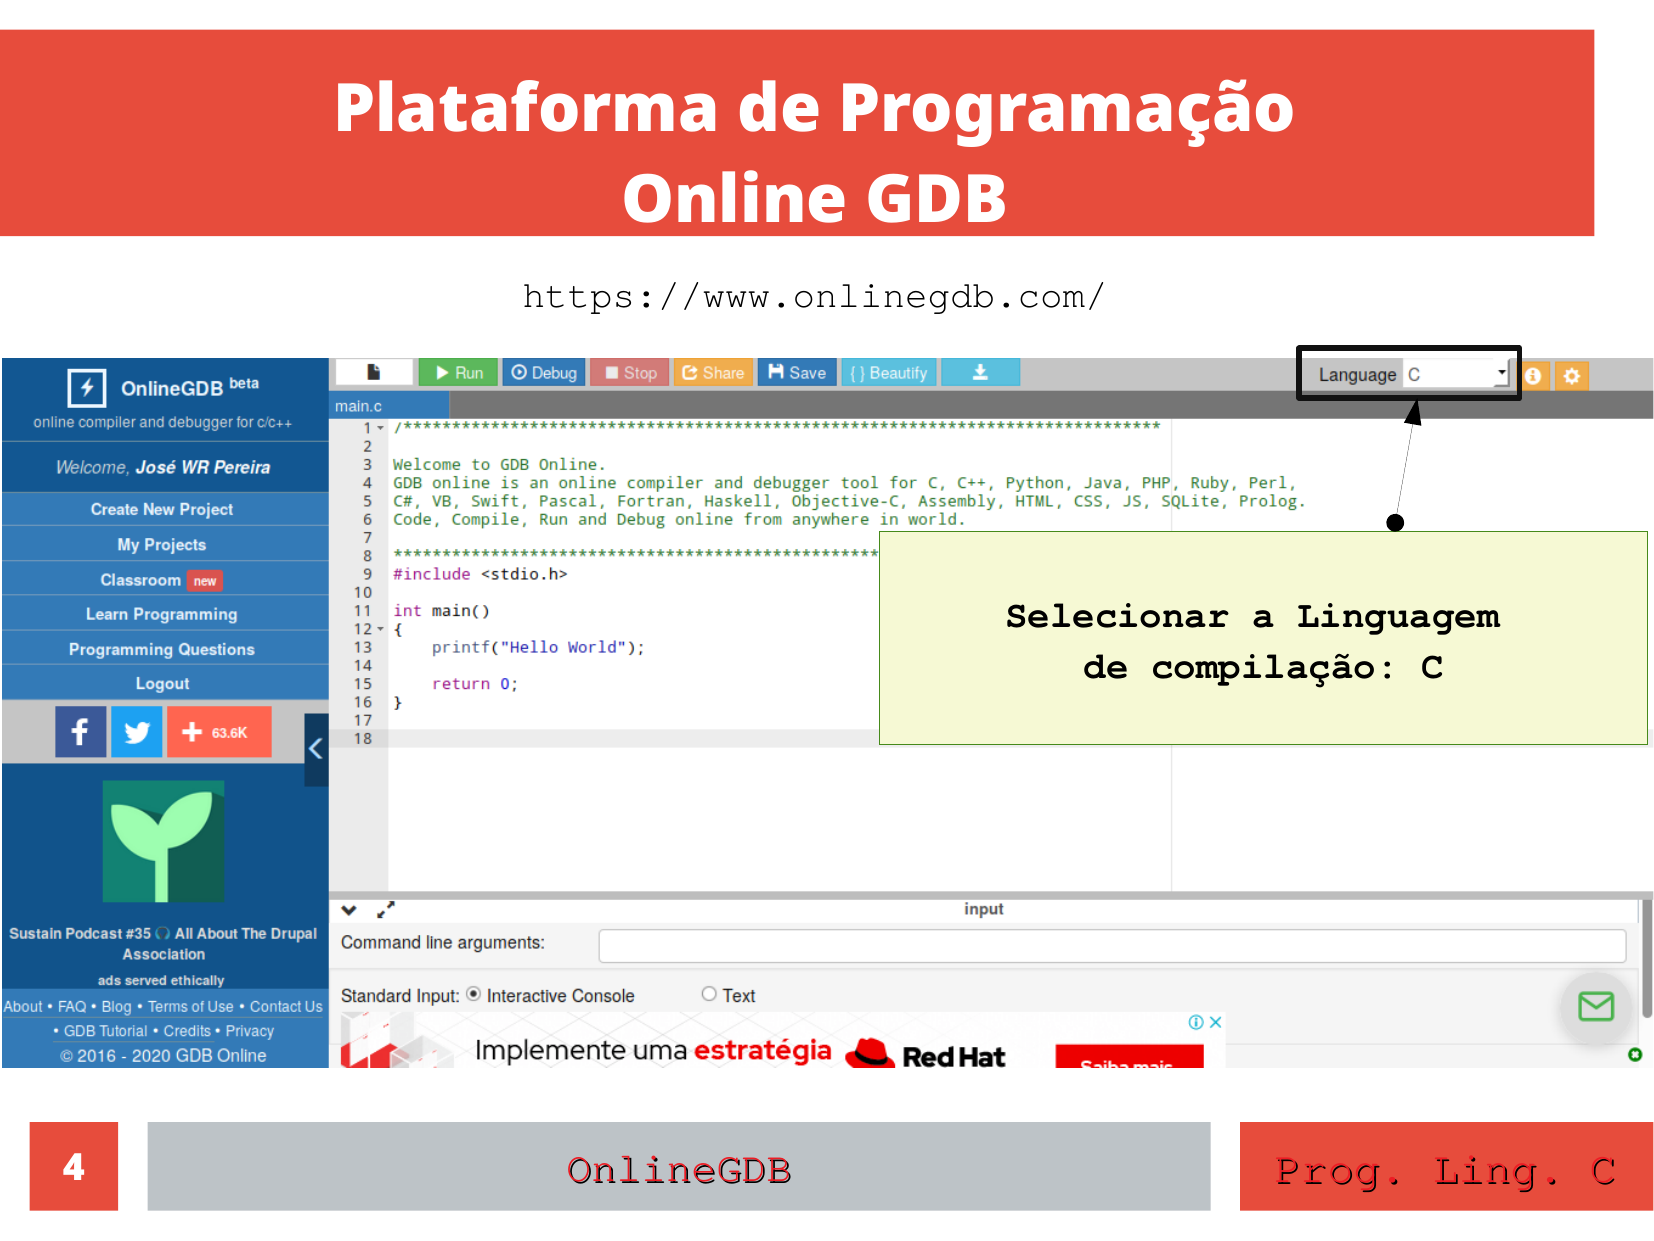

# Plataforma de Programação Online GDB
https://www.onlinegdb.com/
Selecionar a Linguagem
de compilação: C
4
OnlineGDB
 Prog. Ling. C